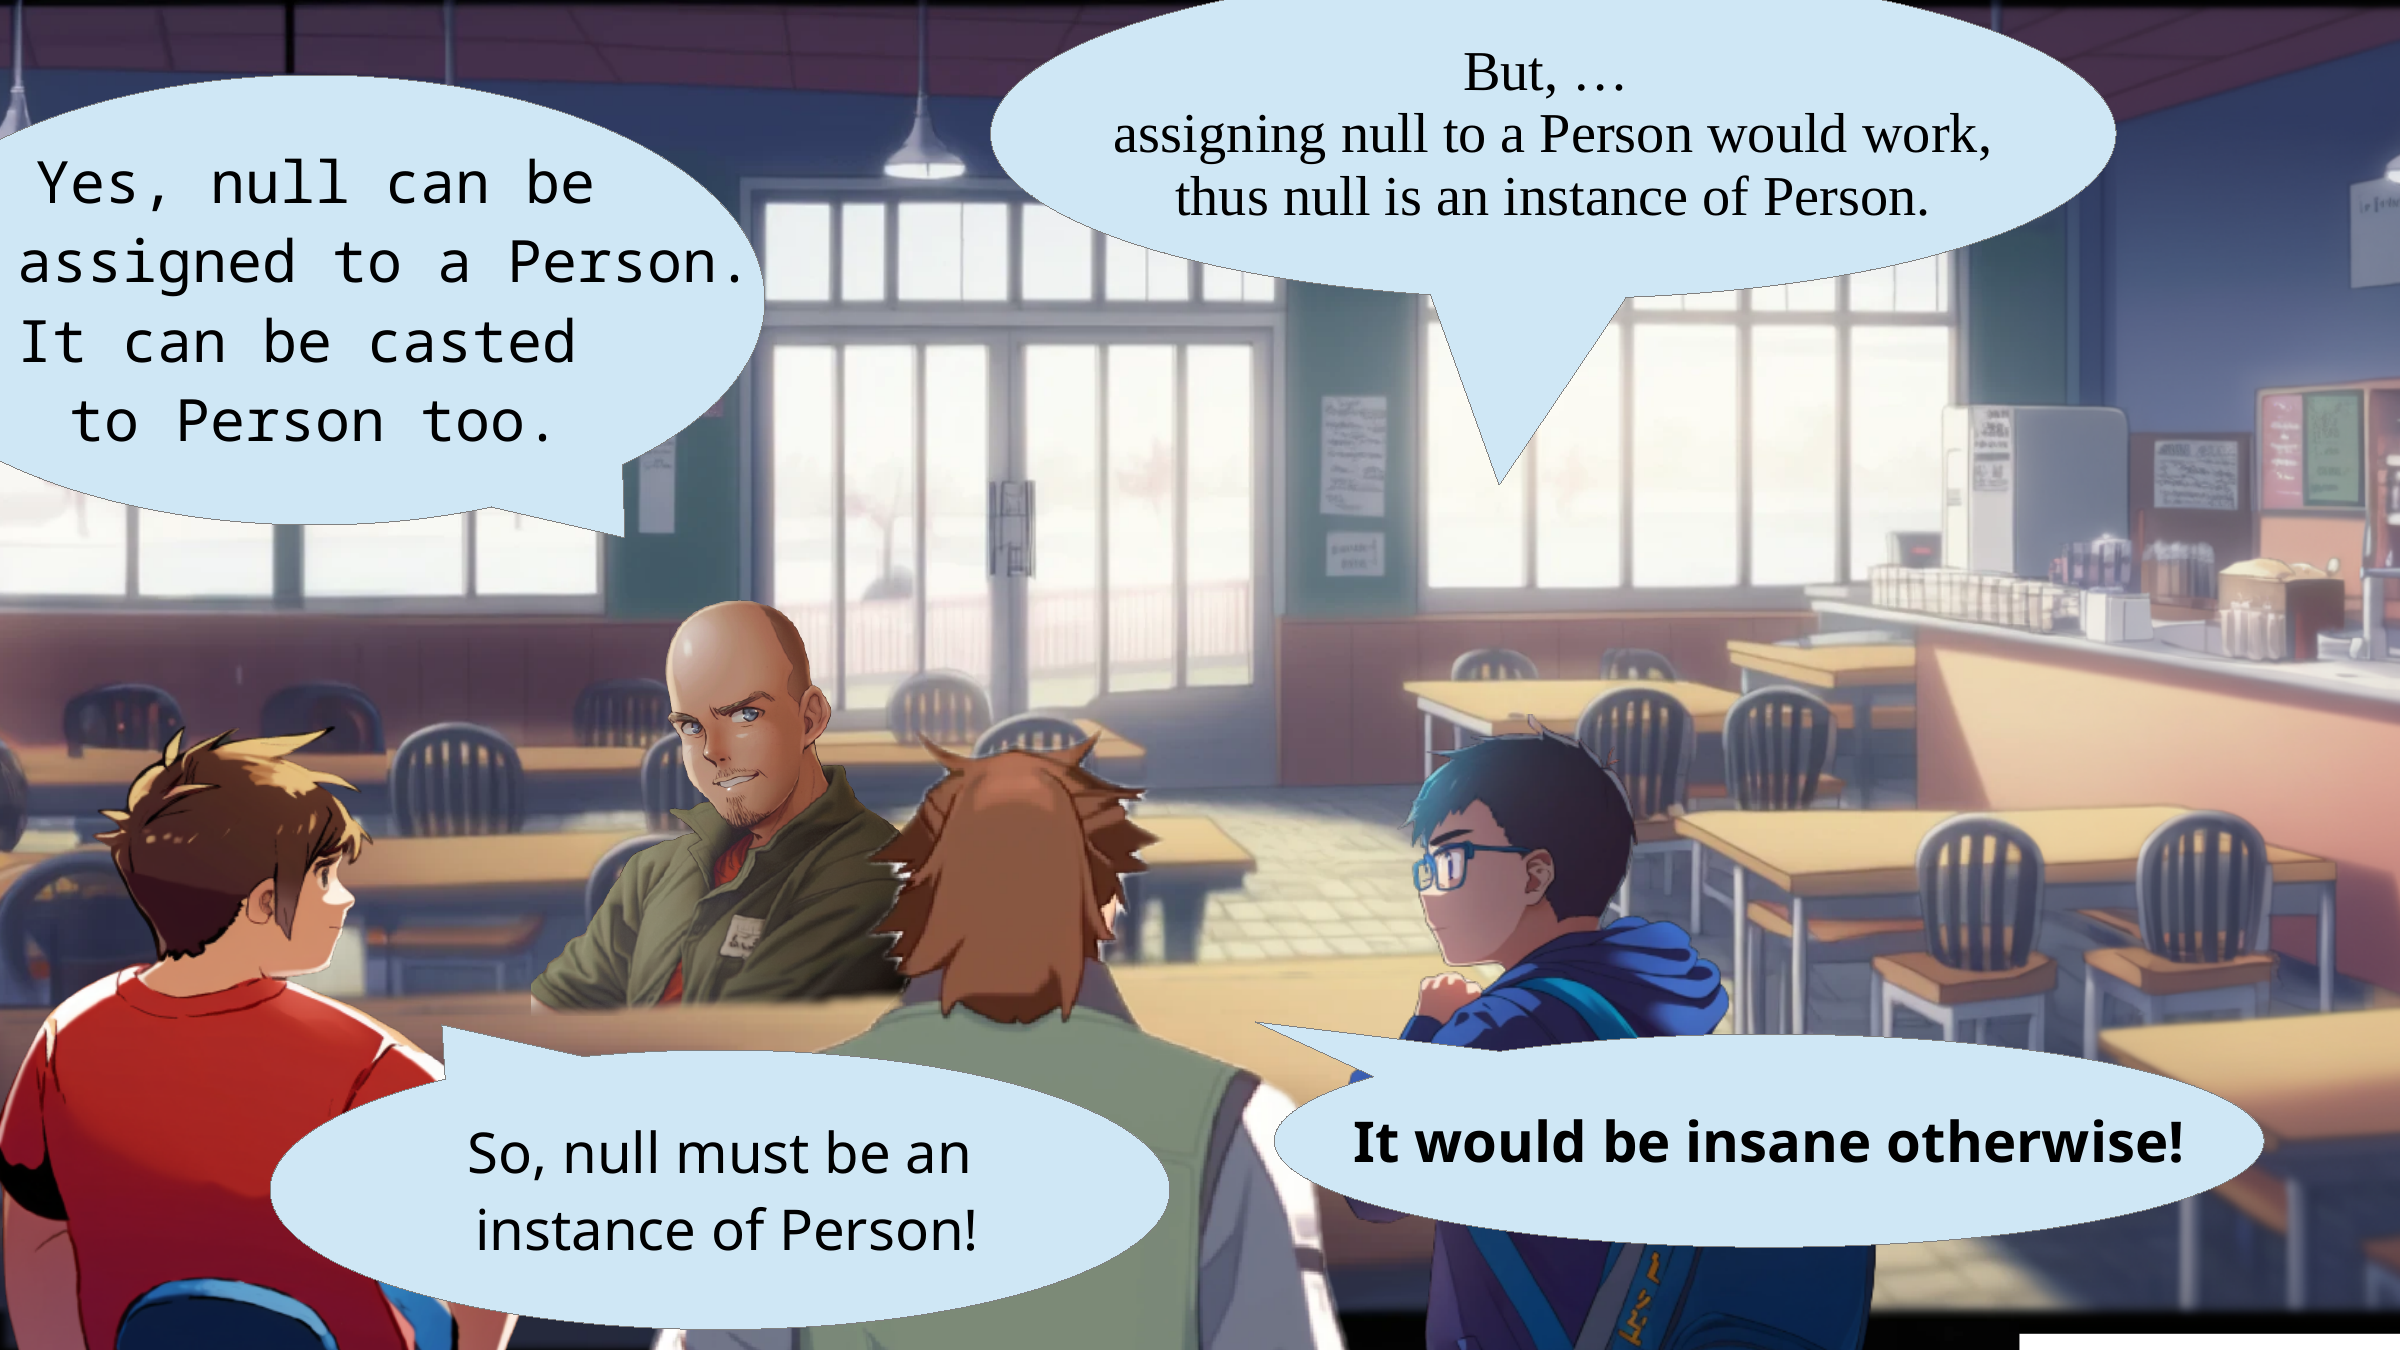

But, …
assigning null to a Person would work,
thus null is an instance of Person.
Yes, null can be
 assigned to a Person.
It can be casted
to Person too.
It would be insane otherwise!
So, null must be an
 instance of Person!